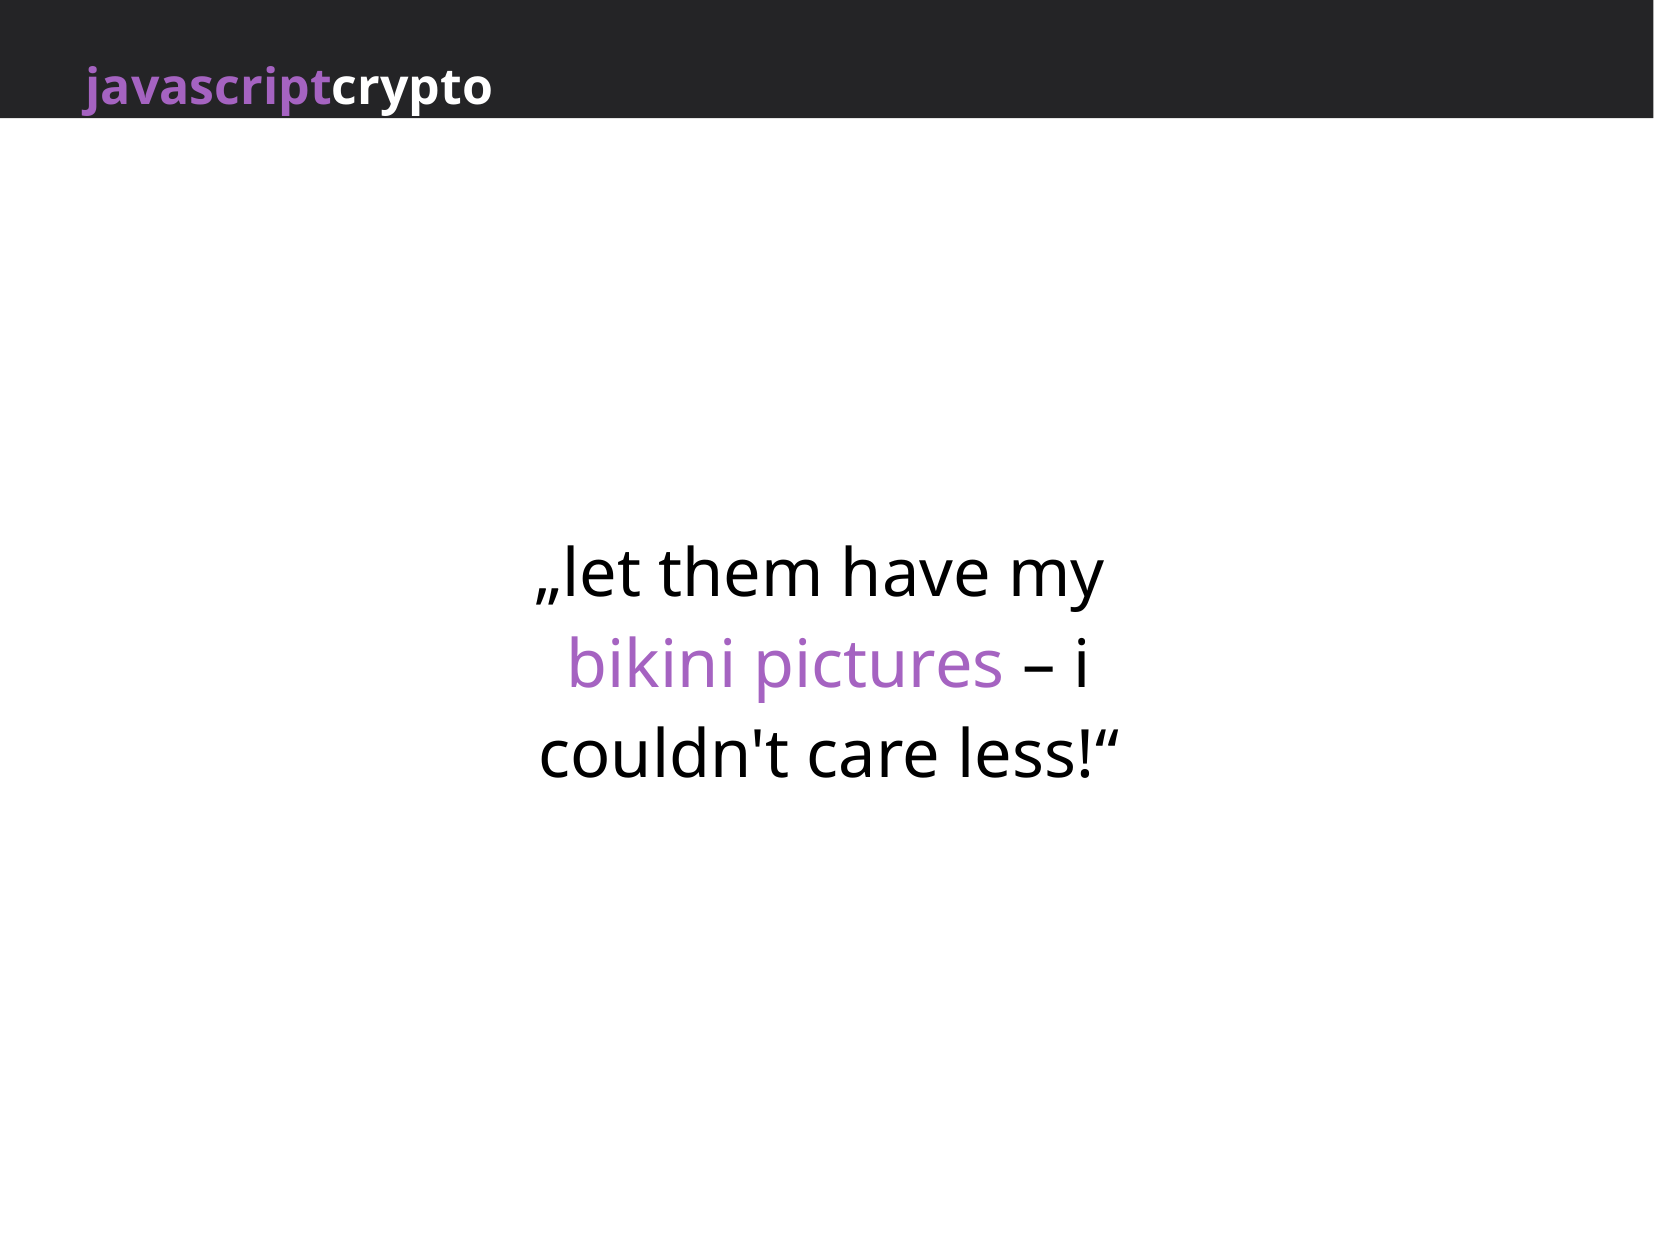

javascriptcrypto
„let them have my
bikini pictures – i couldn't care less!“